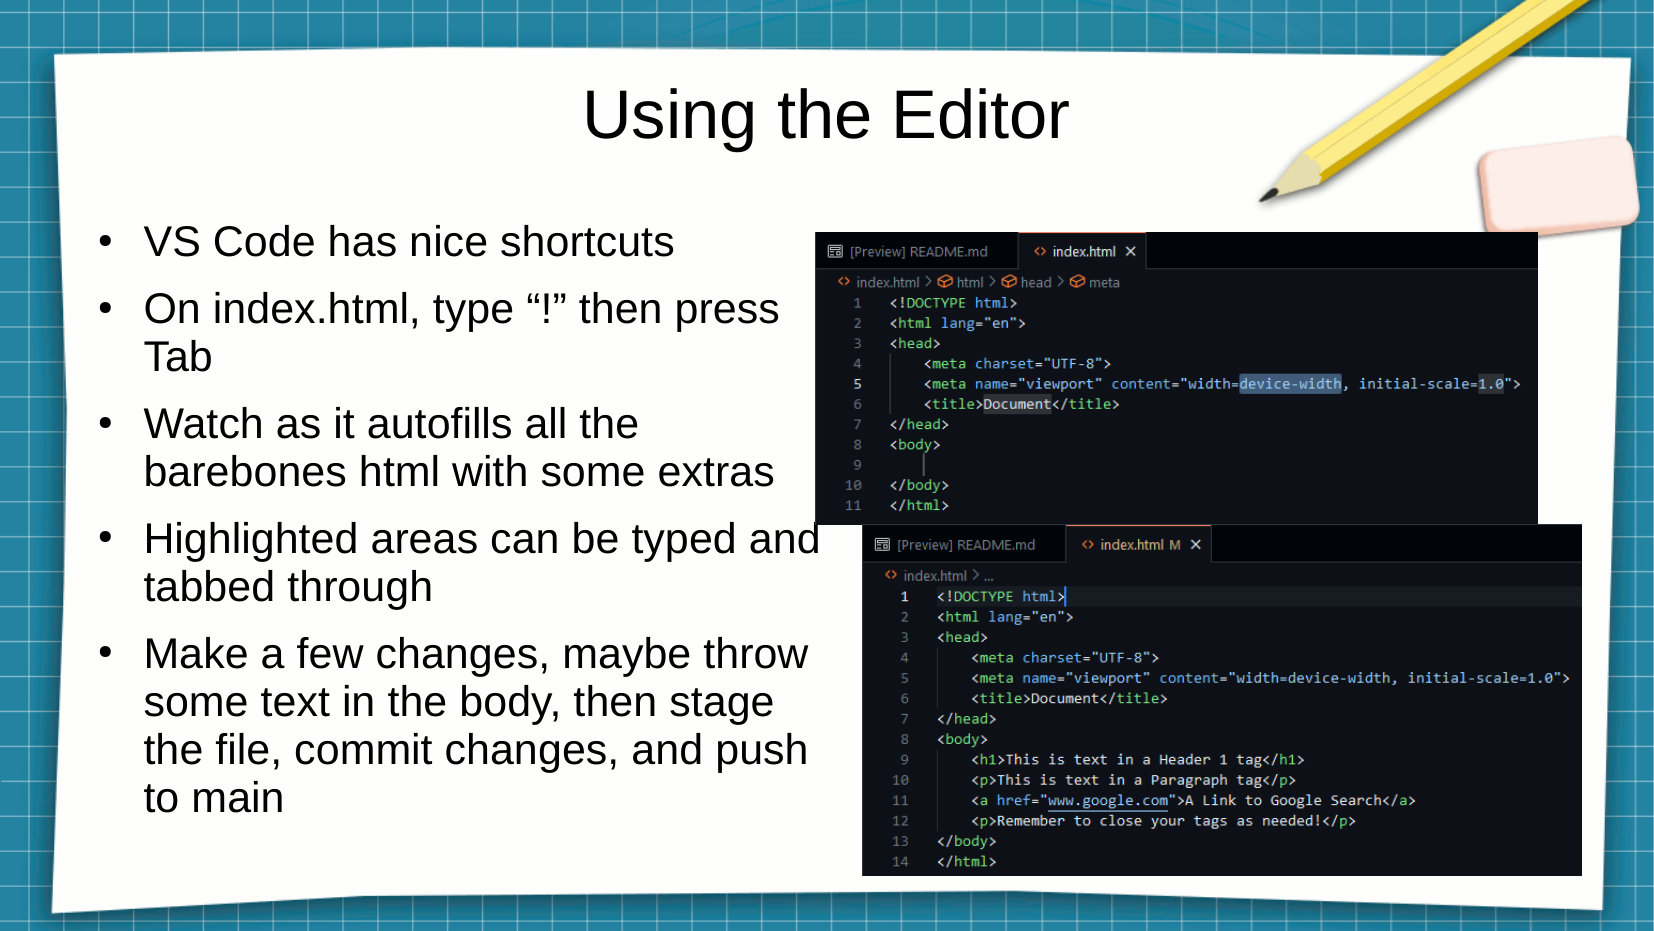

# Using the Editor
VS Code has nice shortcuts
On index.html, type “!” then press Tab
Watch as it autofills all the barebones html with some extras
Highlighted areas can be typed and tabbed through
Make a few changes, maybe throw some text in the body, then stage the file, commit changes, and push to main